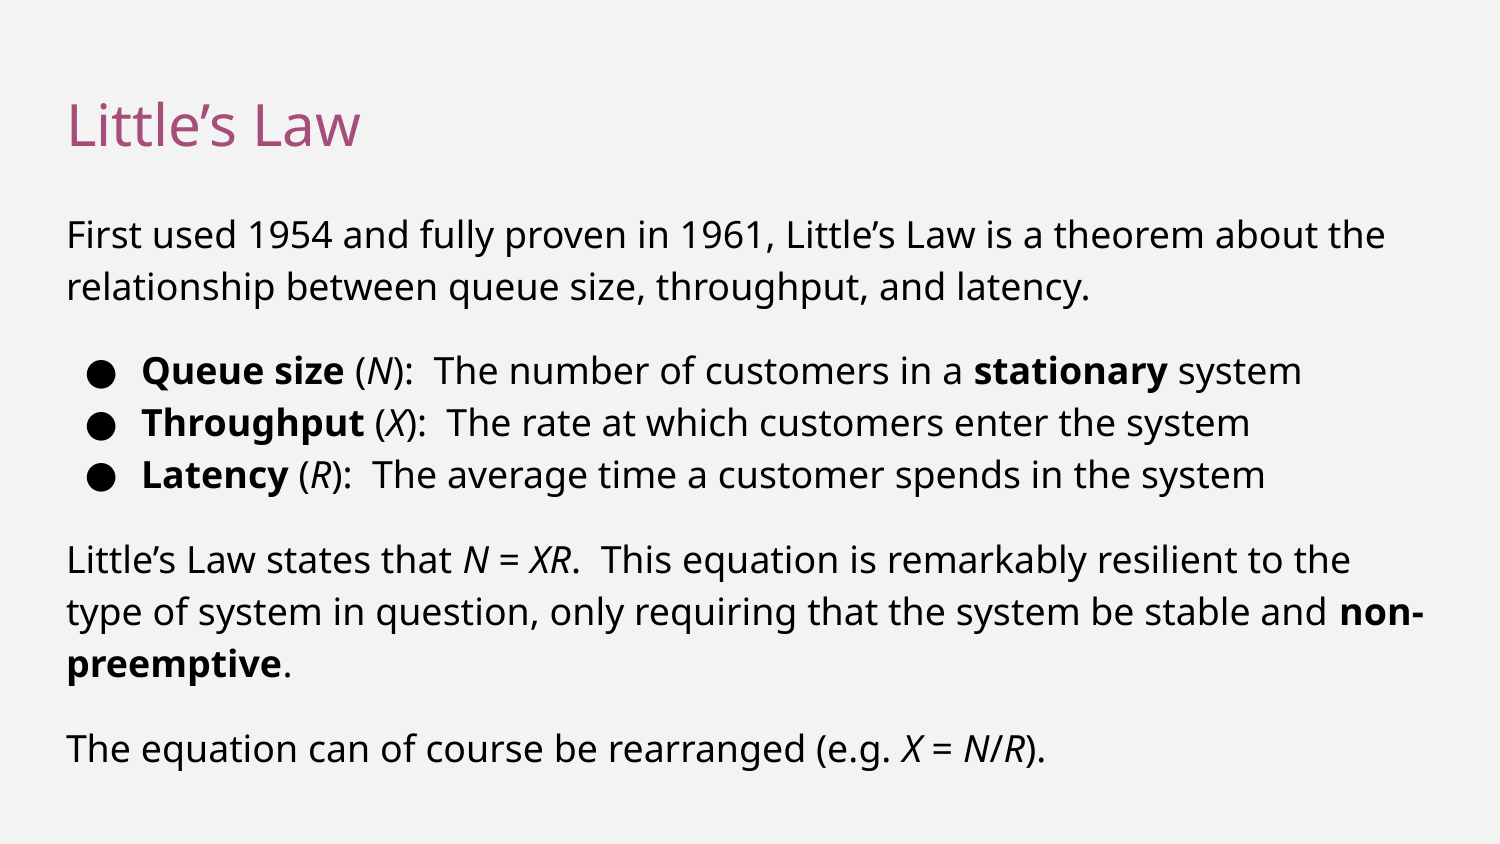

# Little’s Law
First used 1954 and fully proven in 1961, Little’s Law is a theorem about the relationship between queue size, throughput, and latency.
Queue size (N): The number of customers in a stationary system
Throughput (X): The rate at which customers enter the system
Latency (R): The average time a customer spends in the system
Little’s Law states that N = XR. This equation is remarkably resilient to the type of system in question, only requiring that the system be stable and non-preemptive.
The equation can of course be rearranged (e.g. X = N/R).